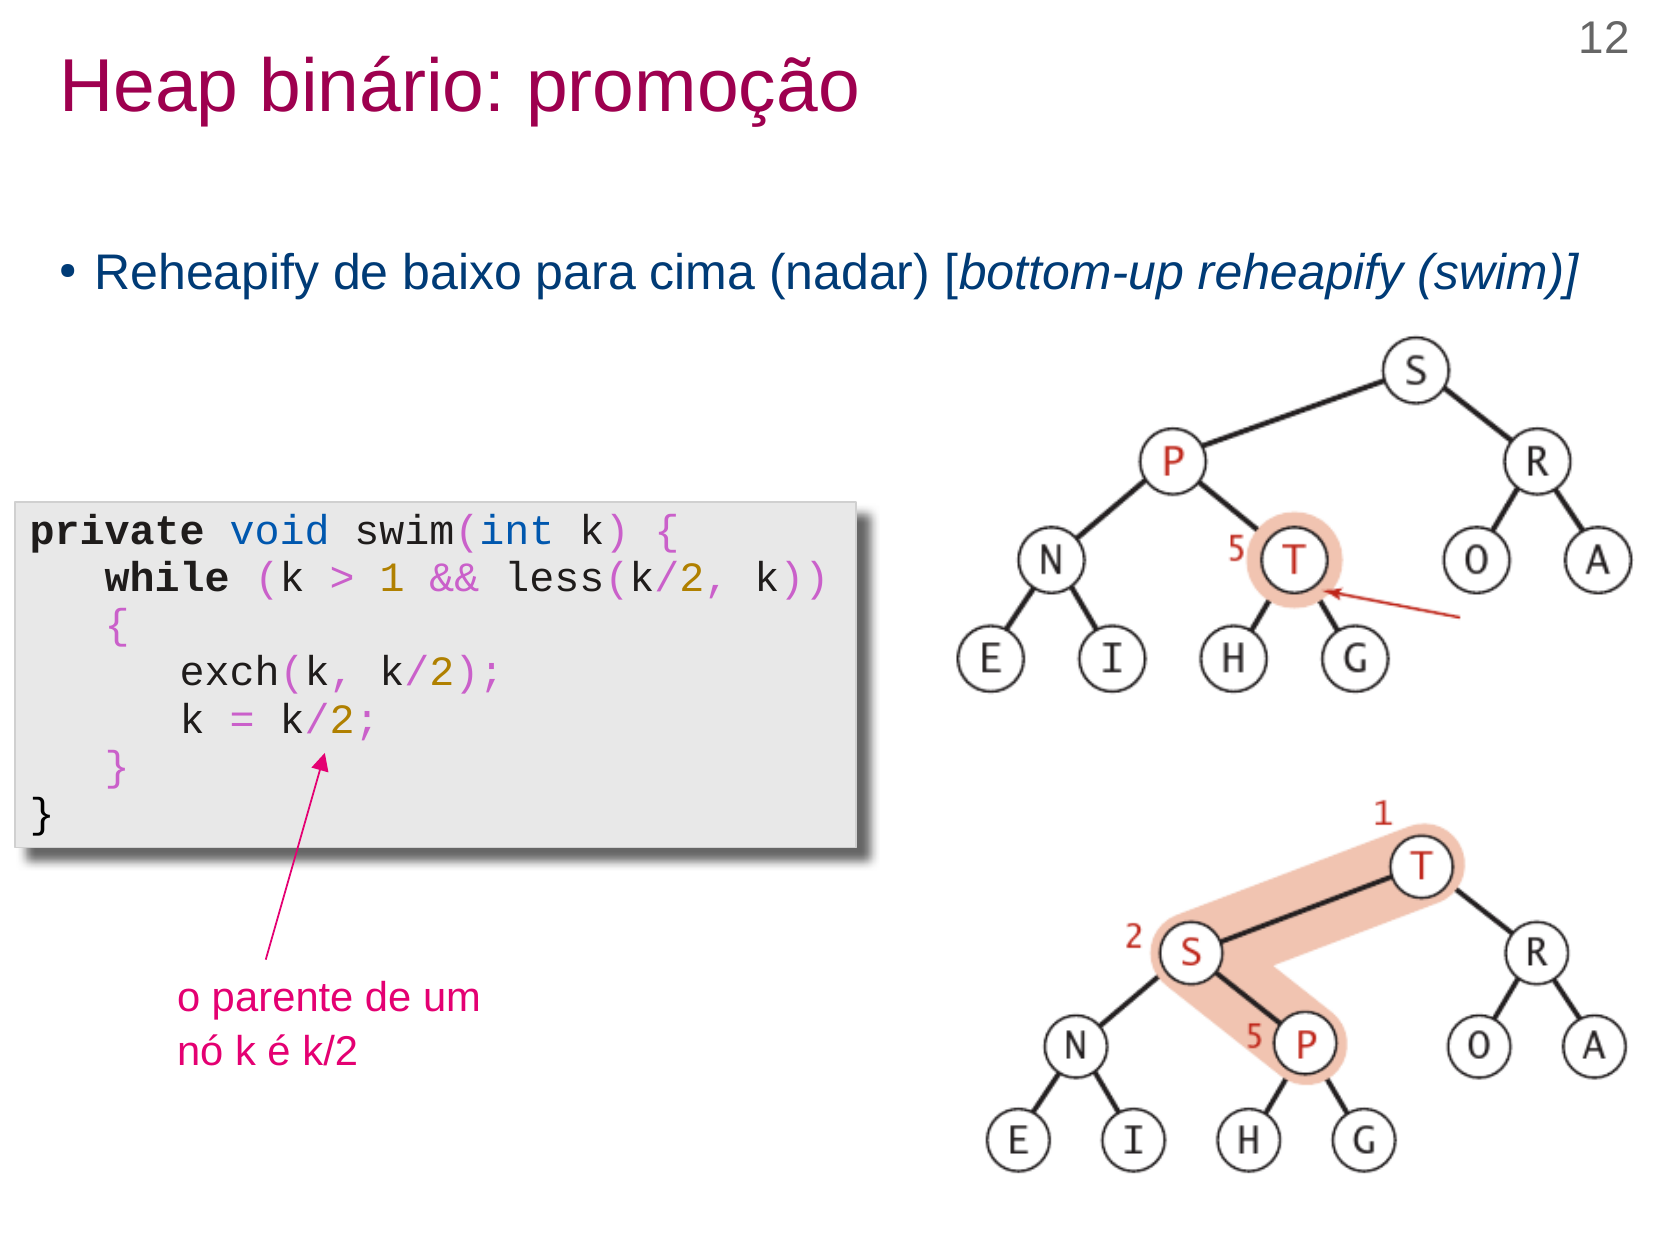

12
# Heap binário: promoção
Reheapify de baixo para cima (nadar) [bottom-up reheapify (swim)]
private void swim(int k) {
 while (k > 1 && less(k/2, k))
 {
 exch(k, k/2);
 k = k/2;
 }
}
o parente de um nó k é k/2